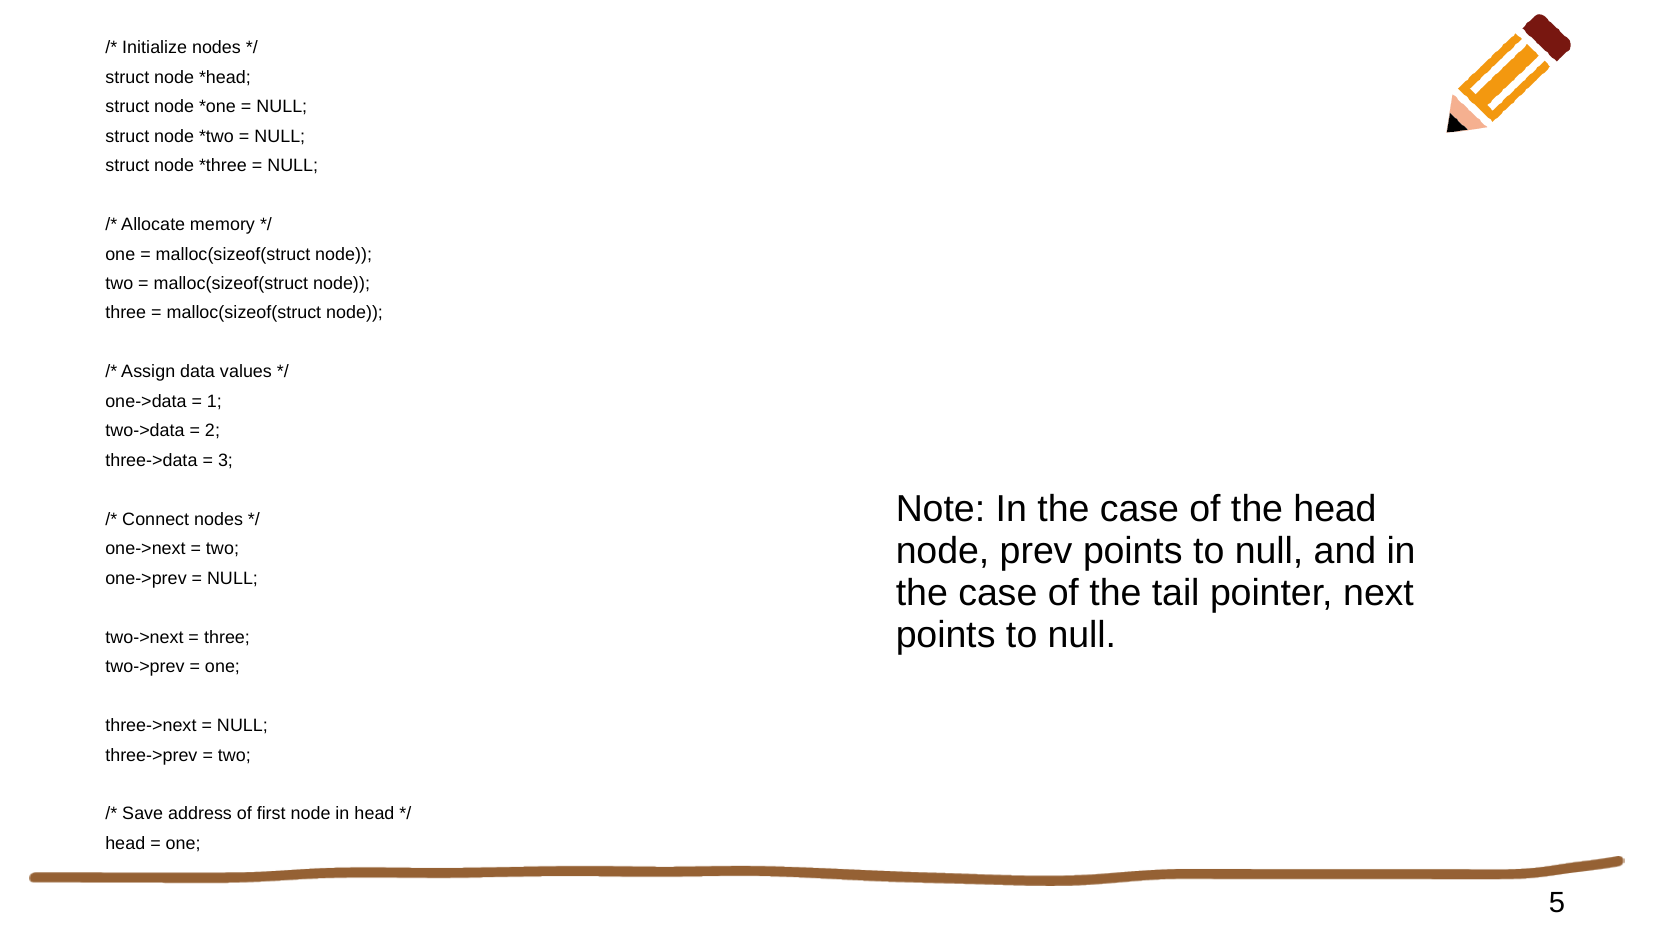

# /* Initialize nodes */
struct node *head;
struct node *one = NULL;
struct node *two = NULL;
struct node *three = NULL;
/* Allocate memory */
one = malloc(sizeof(struct node));
two = malloc(sizeof(struct node));
three = malloc(sizeof(struct node));
/* Assign data values */
one->data = 1;
two->data = 2;
three->data = 3;
/* Connect nodes */
one->next = two;
one->prev = NULL;
two->next = three;
two->prev = one;
three->next = NULL;
three->prev = two;
/* Save address of first node in head */
head = one;
Note: In the case of the head node, prev points to null, and in the case of the tail pointer, next points to null.
5